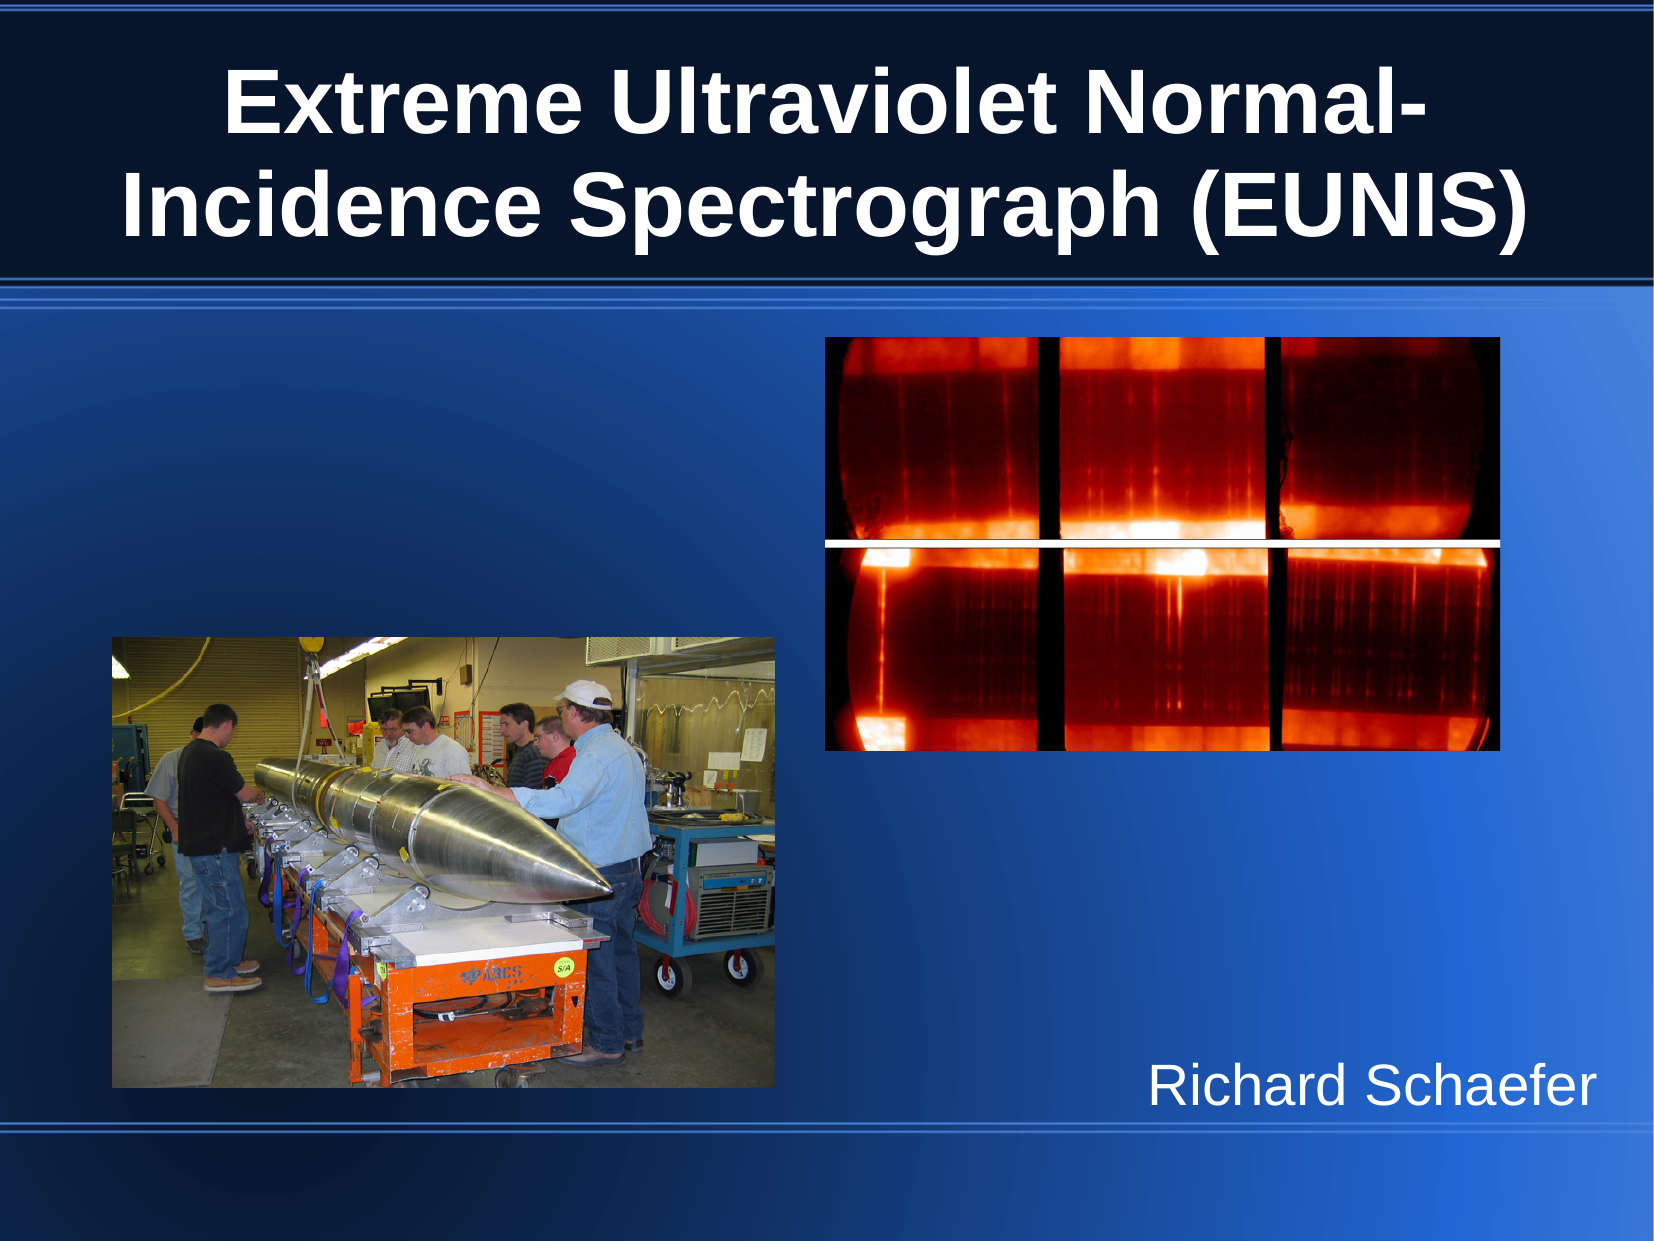

# Extreme Ultraviolet Normal-Incidence Spectrograph (EUNIS)
Richard Schaefer